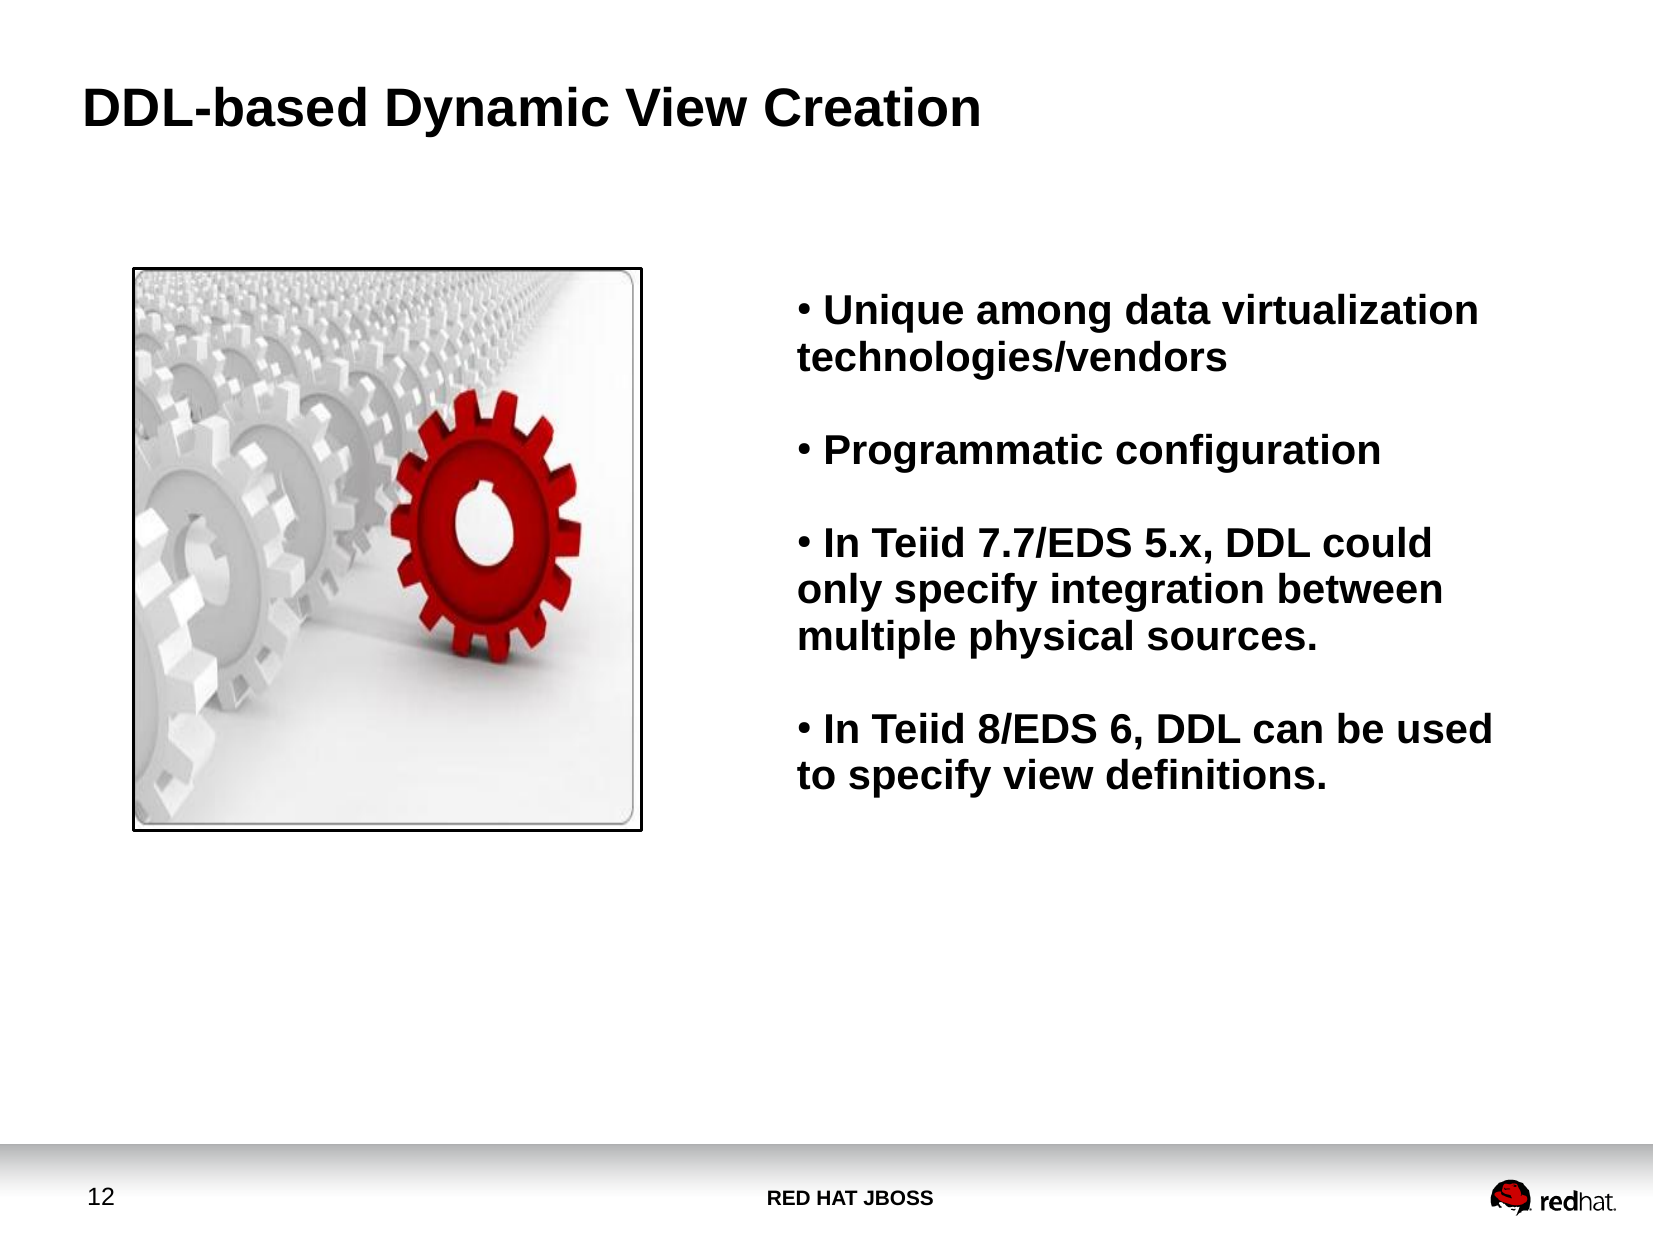

# DDL-based Dynamic View Creation
 Unique among data virtualization technologies/vendors
 Programmatic configuration
 In Teiid 7.7/EDS 5.x, DDL could only specify integration between multiple physical sources.
 In Teiid 8/EDS 6, DDL can be used to specify view definitions.